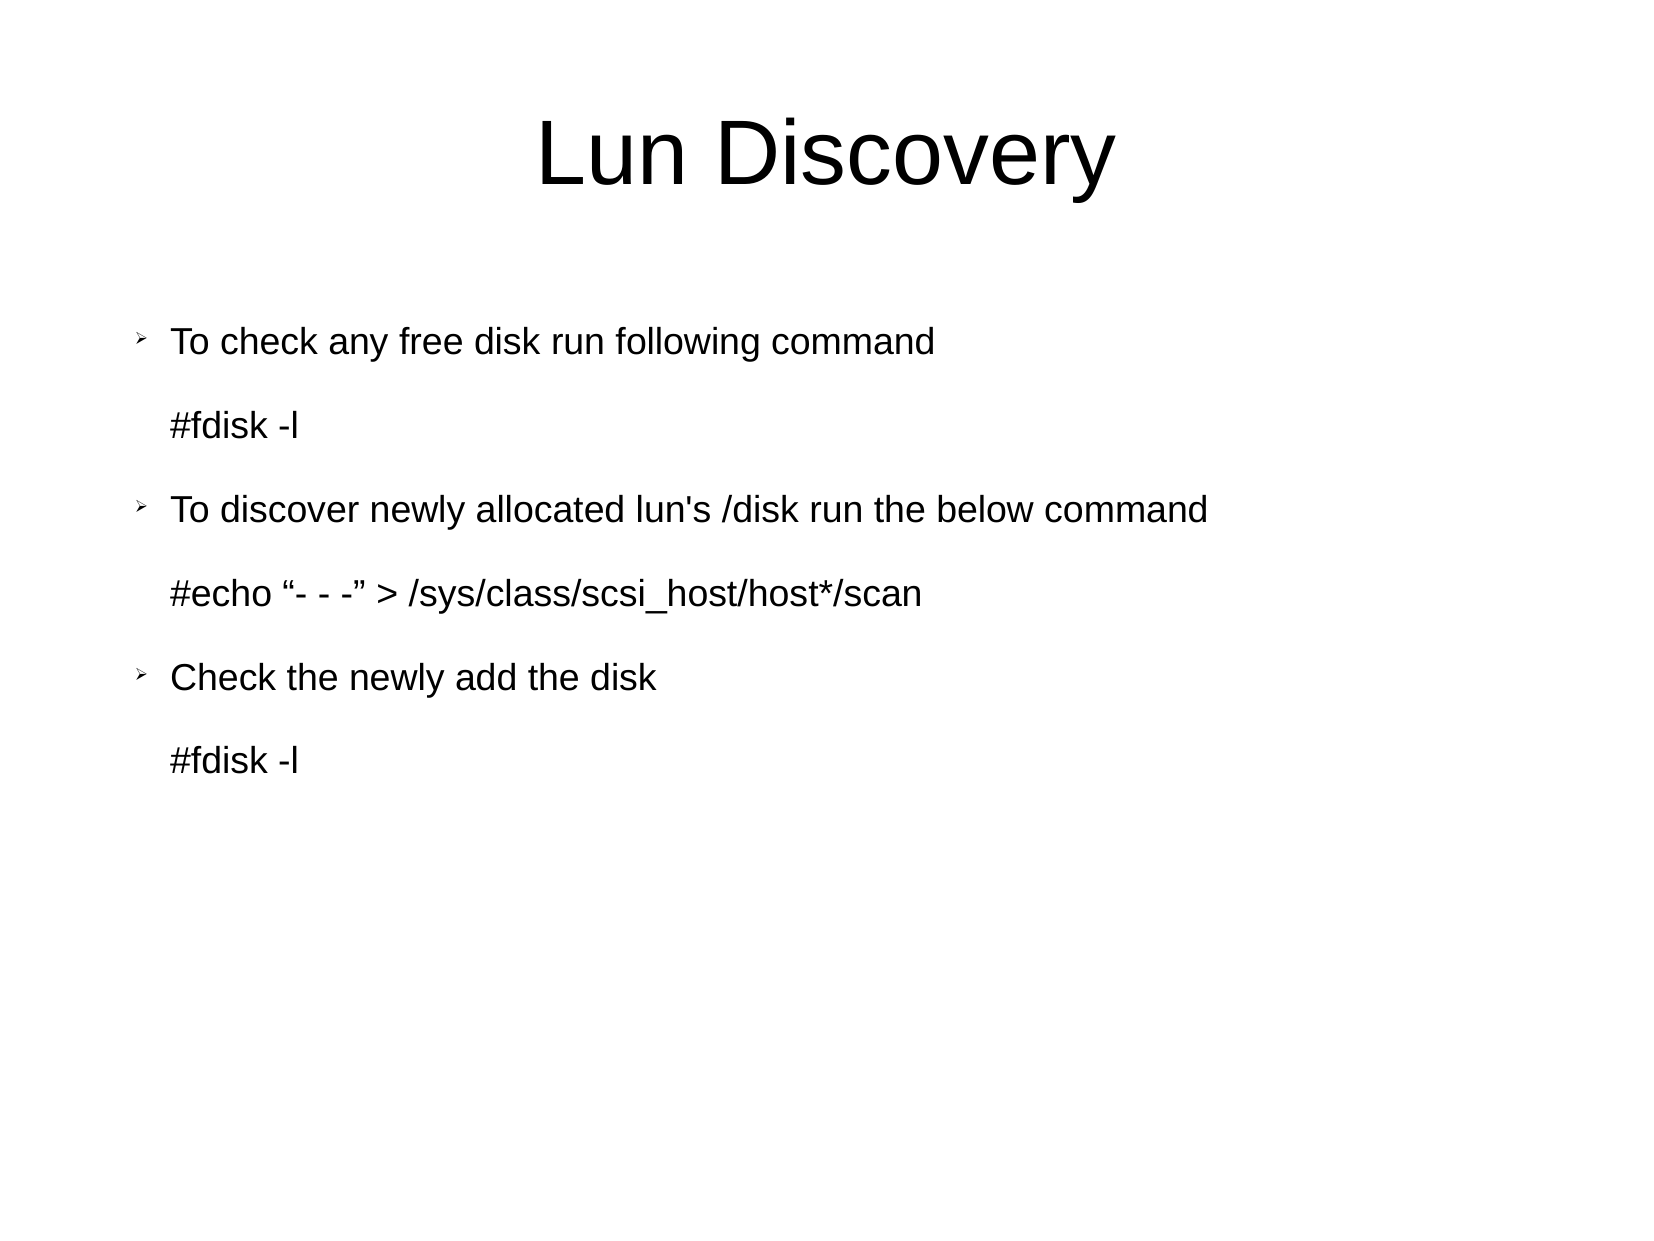

# Lun Discovery
To check any free disk run following command
#fdisk -l
To discover newly allocated lun's /disk run the below command
#echo “- - -” > /sys/class/scsi_host/host*/scan
Check the newly add the disk
#fdisk -l